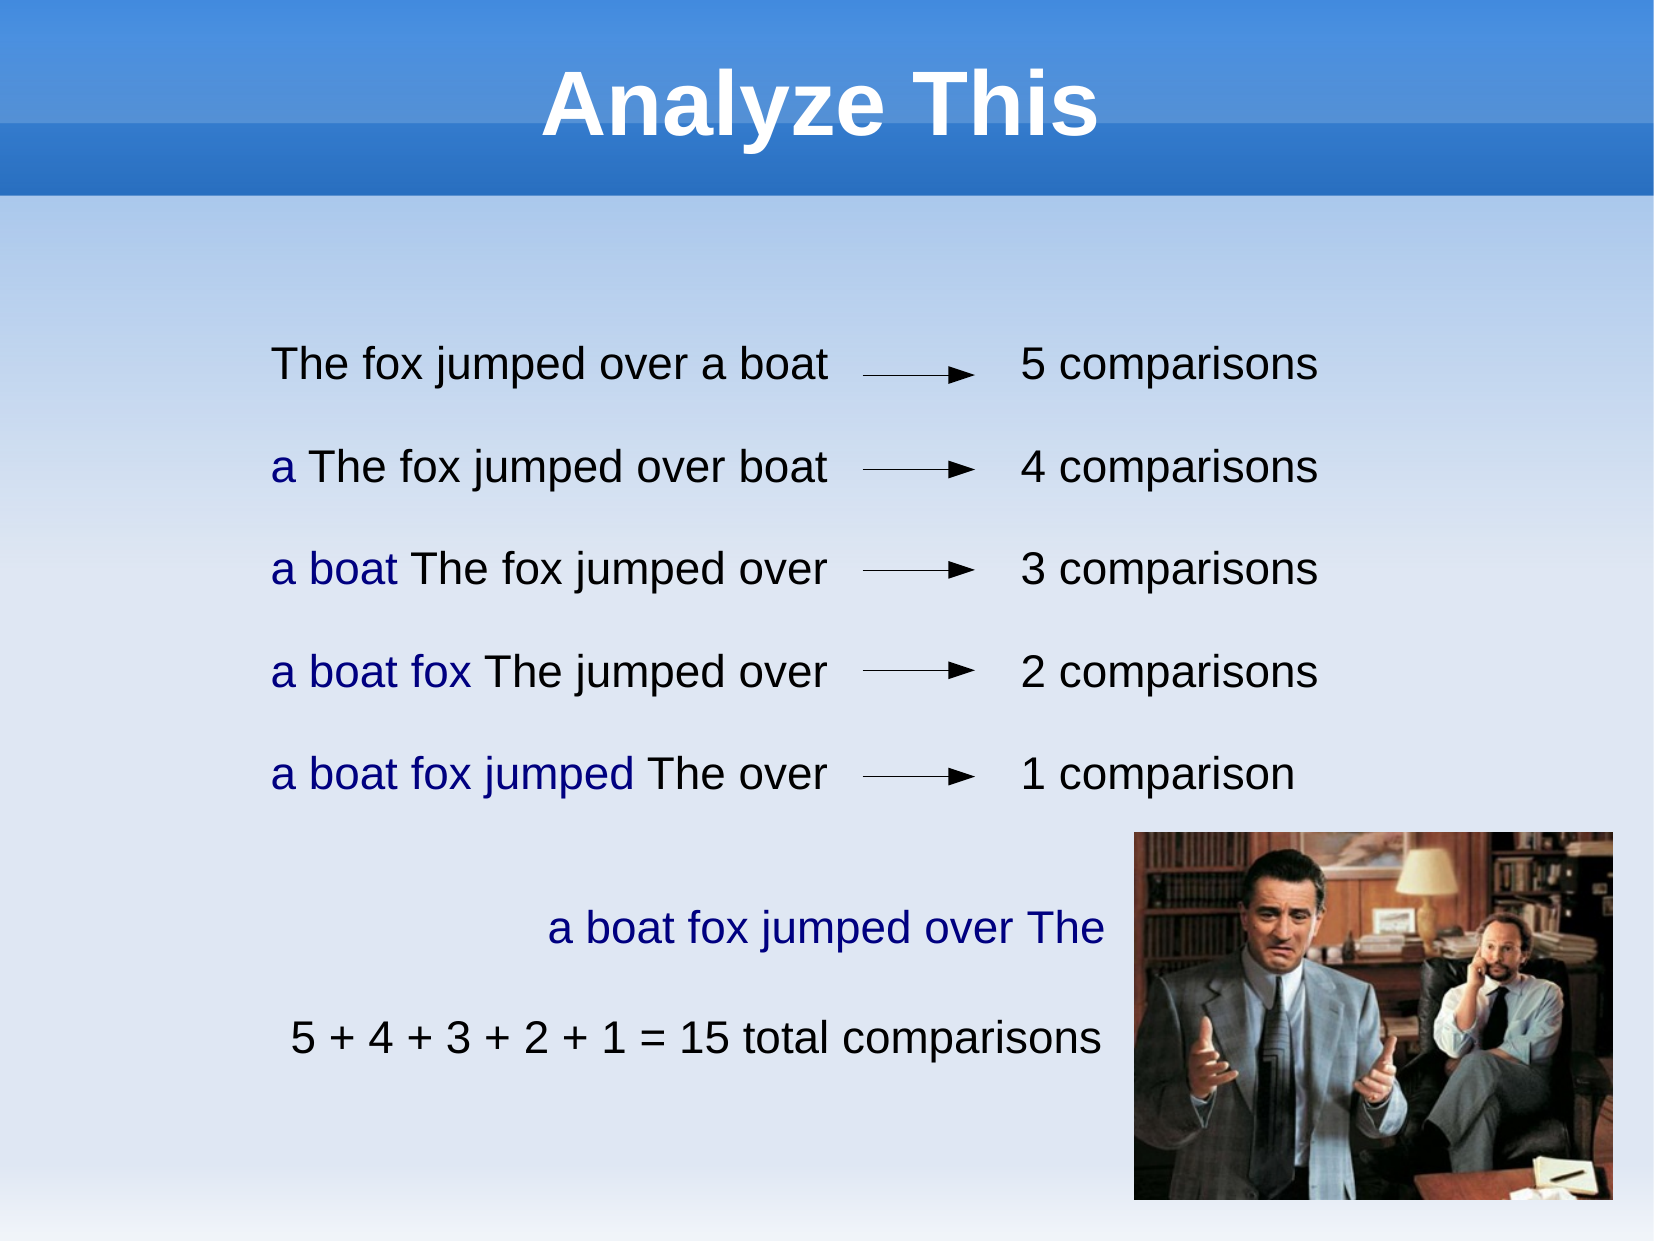

# Analyze This
The fox jumped over a boat			5 comparisons
a The fox jumped over boat			4 comparisons
a boat The fox jumped over 			3 comparisons
a boat fox The jumped over			2 comparisons
a boat fox jumped The over			1 comparison
a boat fox jumped over The
5 + 4 + 3 + 2 + 1 = 15 total comparisons